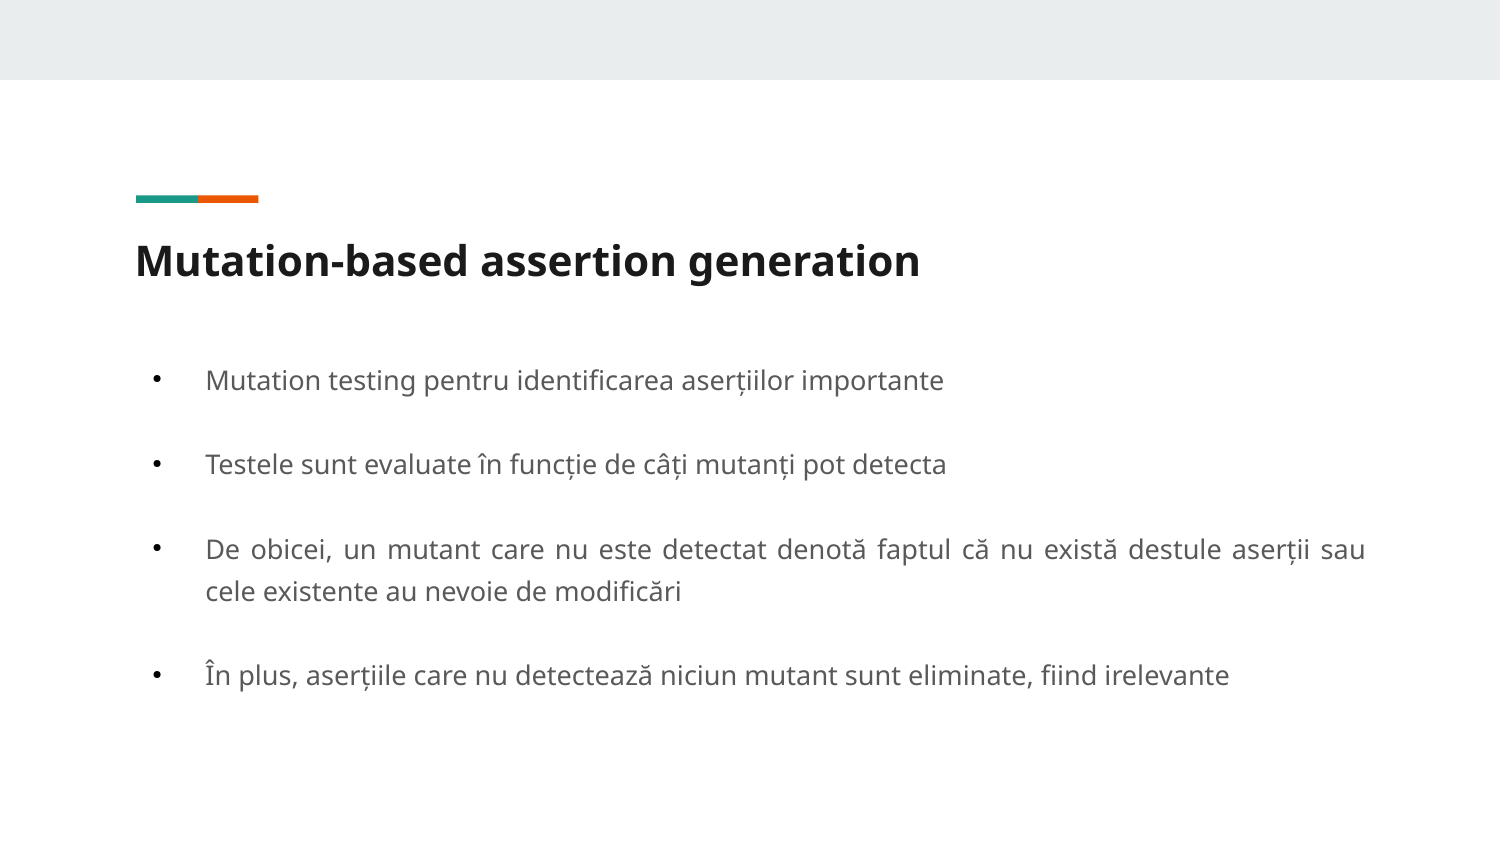

# Mutation-based assertion generation
Mutation testing pentru identificarea aserțiilor importante
Testele sunt evaluate în funcție de câți mutanți pot detecta
De obicei, un mutant care nu este detectat denotă faptul că nu există destule aserții sau cele existente au nevoie de modificări
În plus, aserțiile care nu detectează niciun mutant sunt eliminate, fiind irelevante